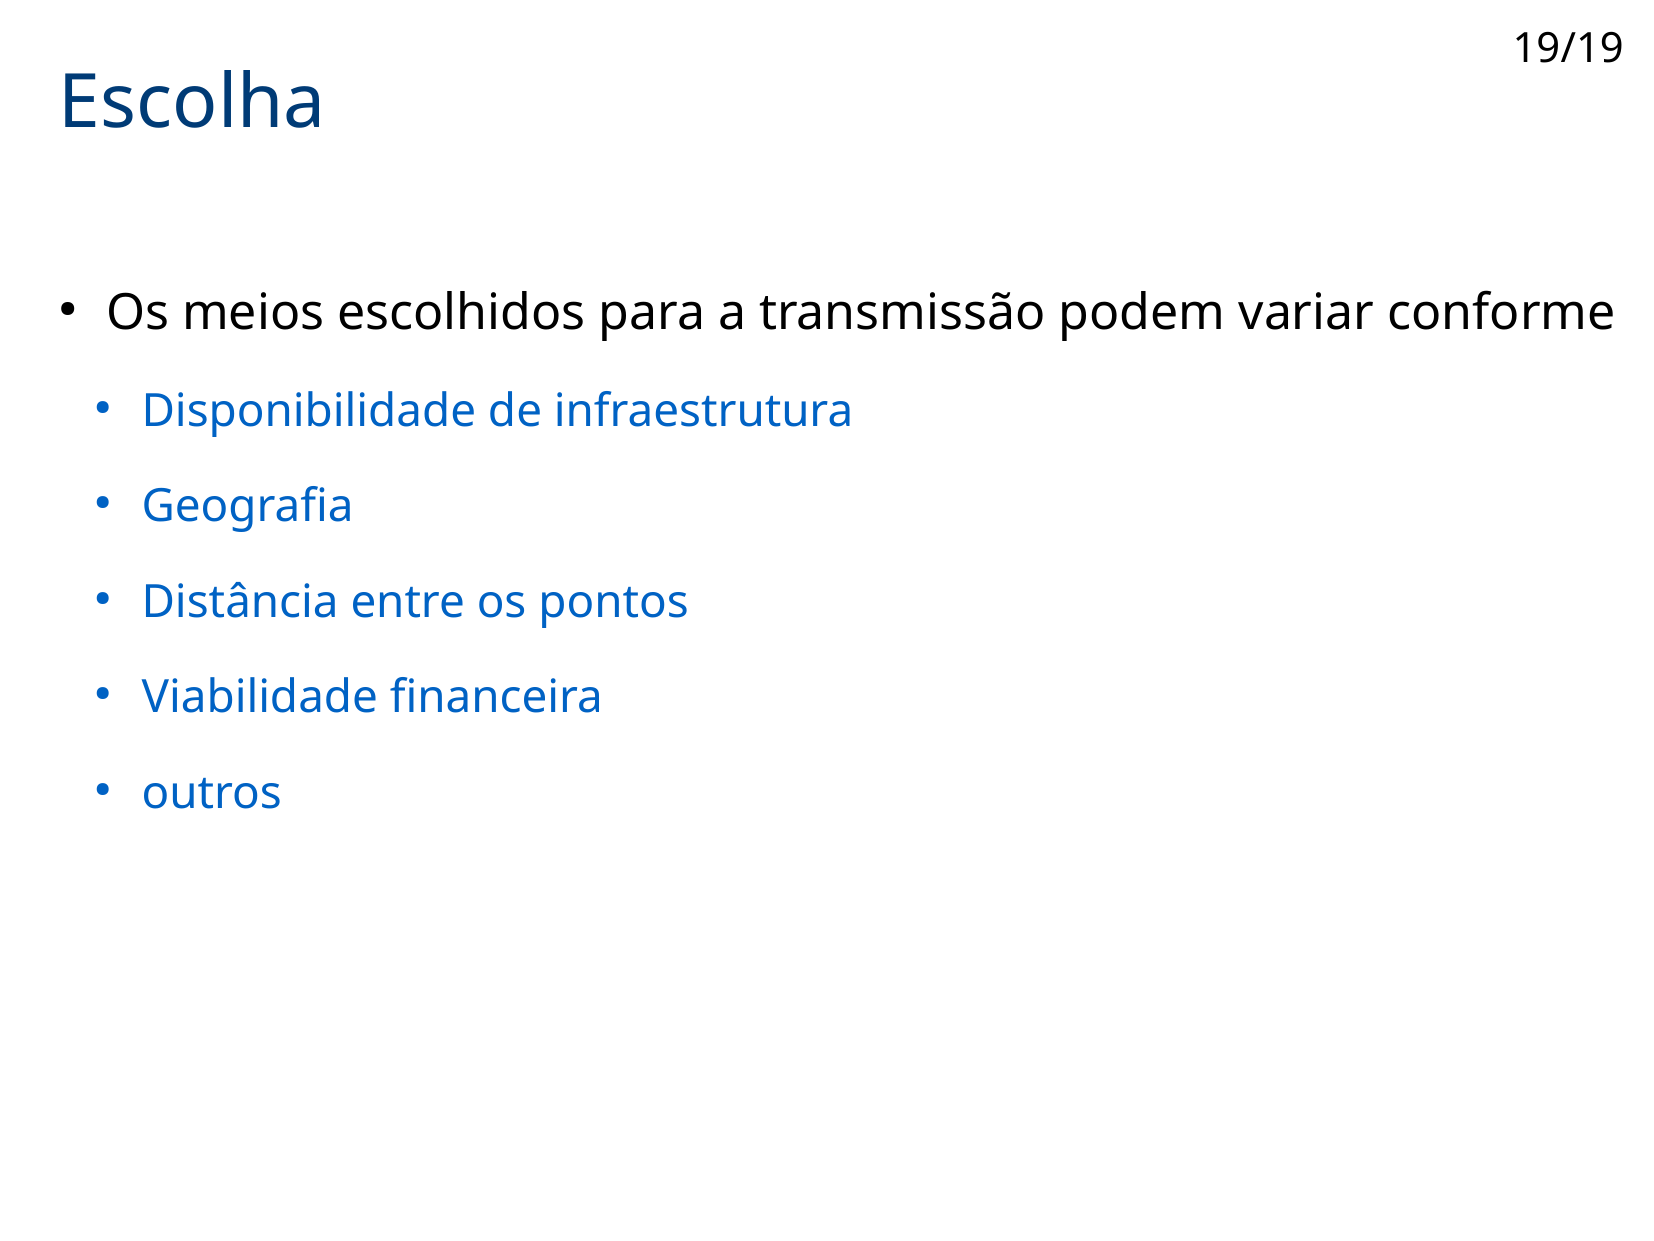

19
# Escolha
Os meios escolhidos para a transmissão podem variar conforme
Disponibilidade de infraestrutura
Geografia
Distância entre os pontos
Viabilidade financeira
outros